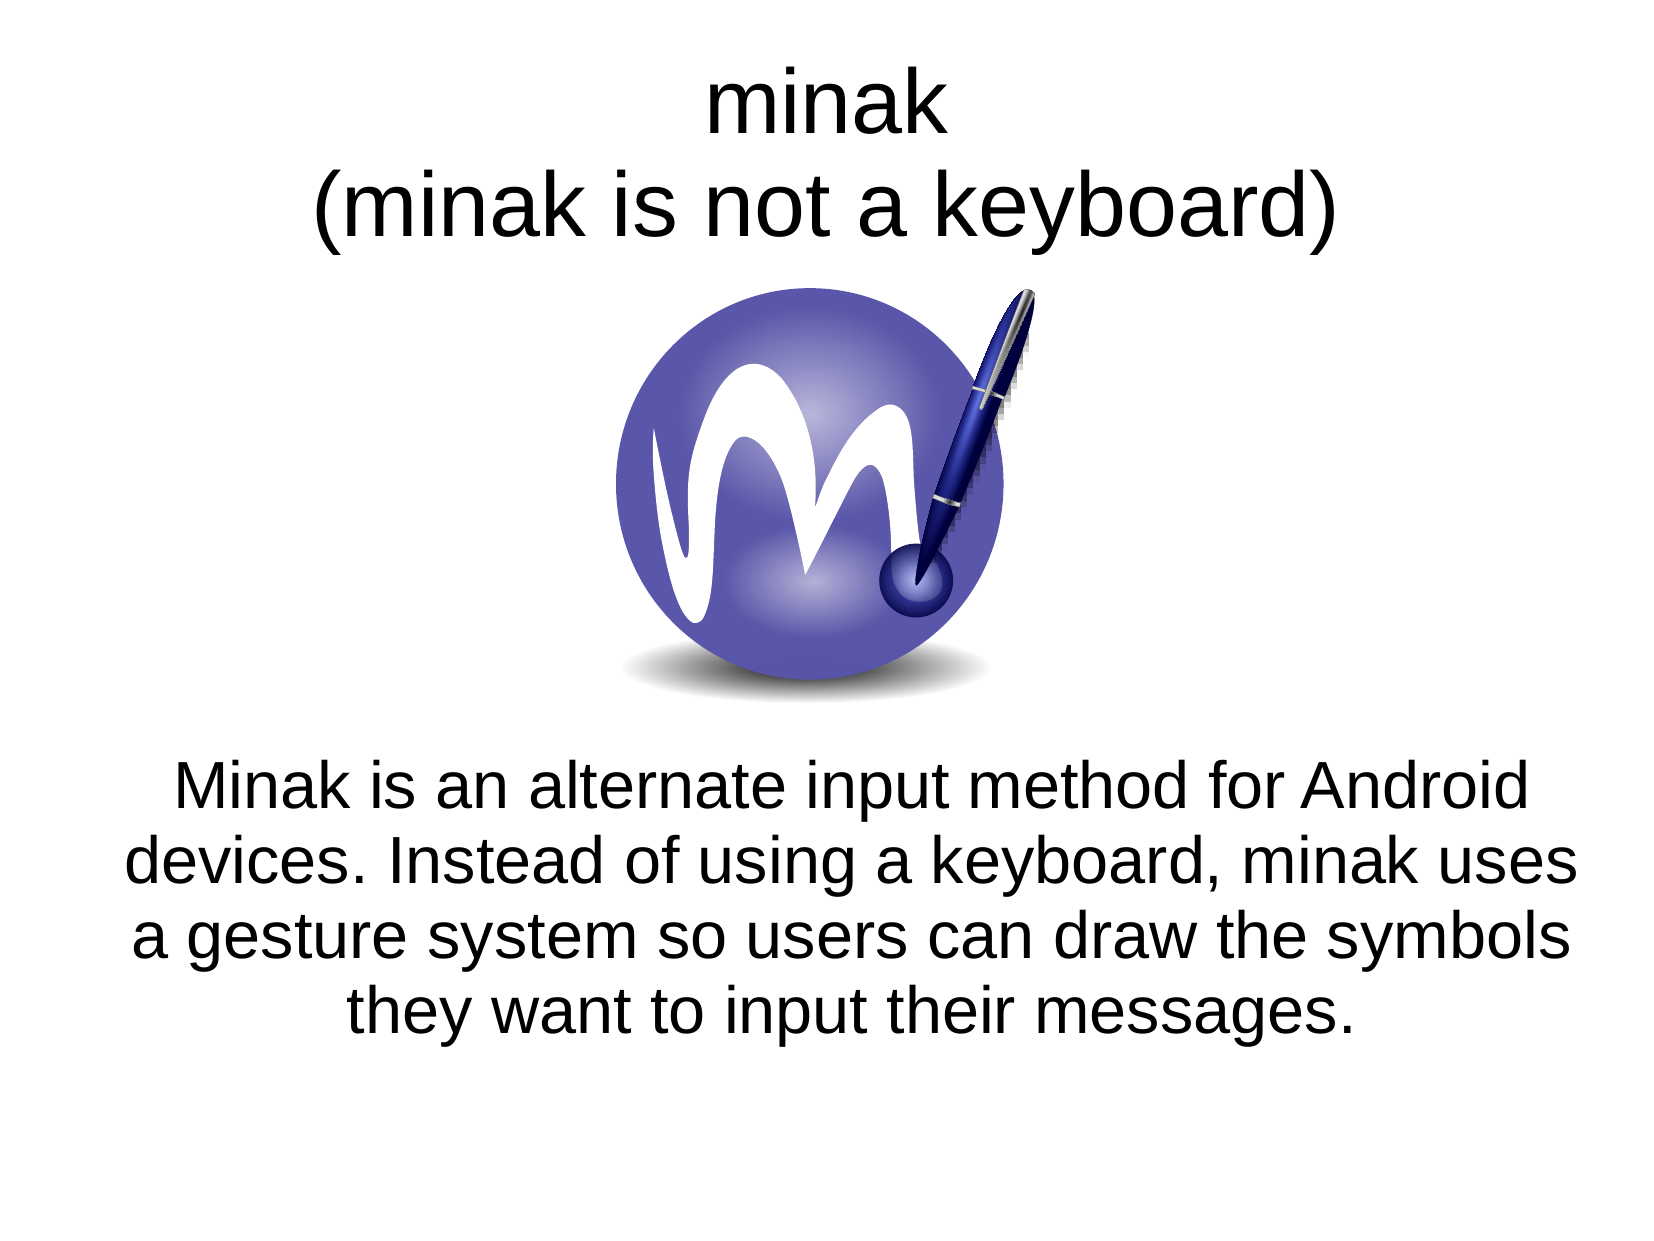

# minak (minak is not a keyboard)
Minak is an alternate input method for Android devices. Instead of using a keyboard, minak uses a gesture system so users can draw the symbols they want to input their messages.